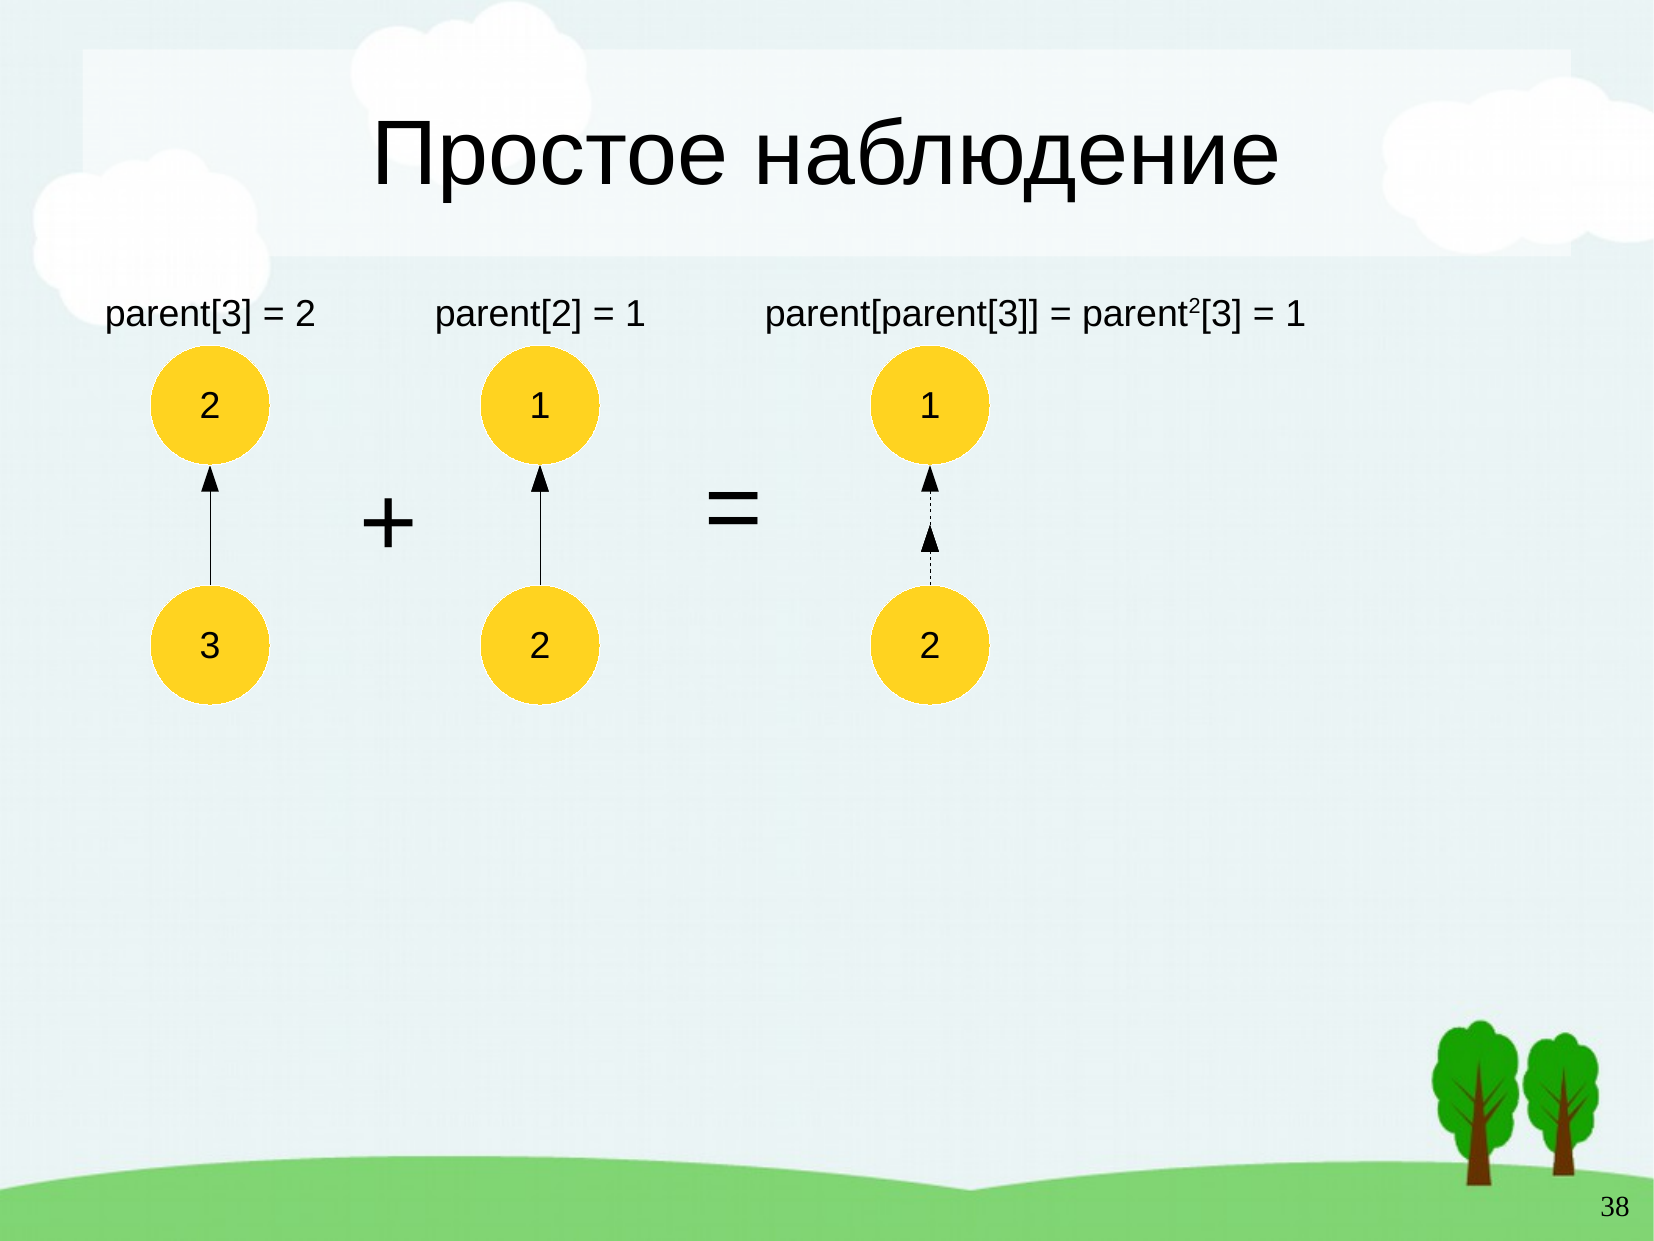

# Простое наблюдение
parent[3] = 2
parent[2] = 1
parent[parent[3]] = parent2[3] = 1
2
1
1
=
+
3
2
2
38